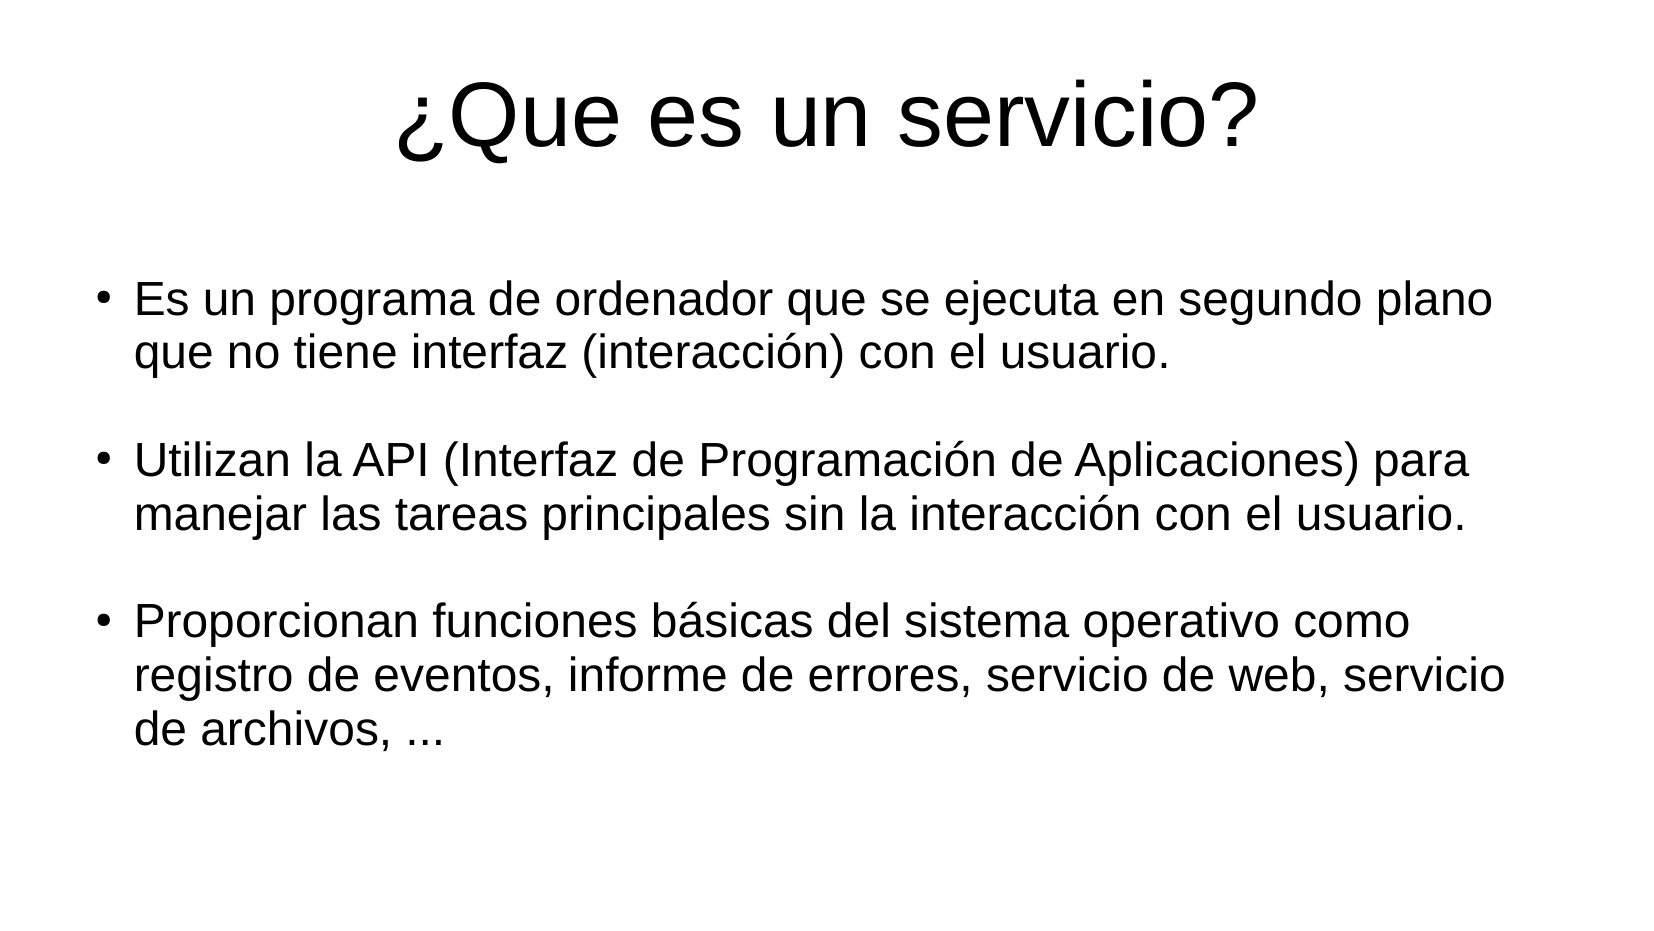

# ¿Que es un servicio?
Es un programa de ordenador que se ejecuta en segundo plano que no tiene interfaz (interacción) con el usuario.
Utilizan la API (Interfaz de Programación de Aplicaciones) para manejar las tareas principales sin la interacción con el usuario.
Proporcionan funciones básicas del sistema operativo como registro de eventos, informe de errores, servicio de web, servicio de archivos, ...